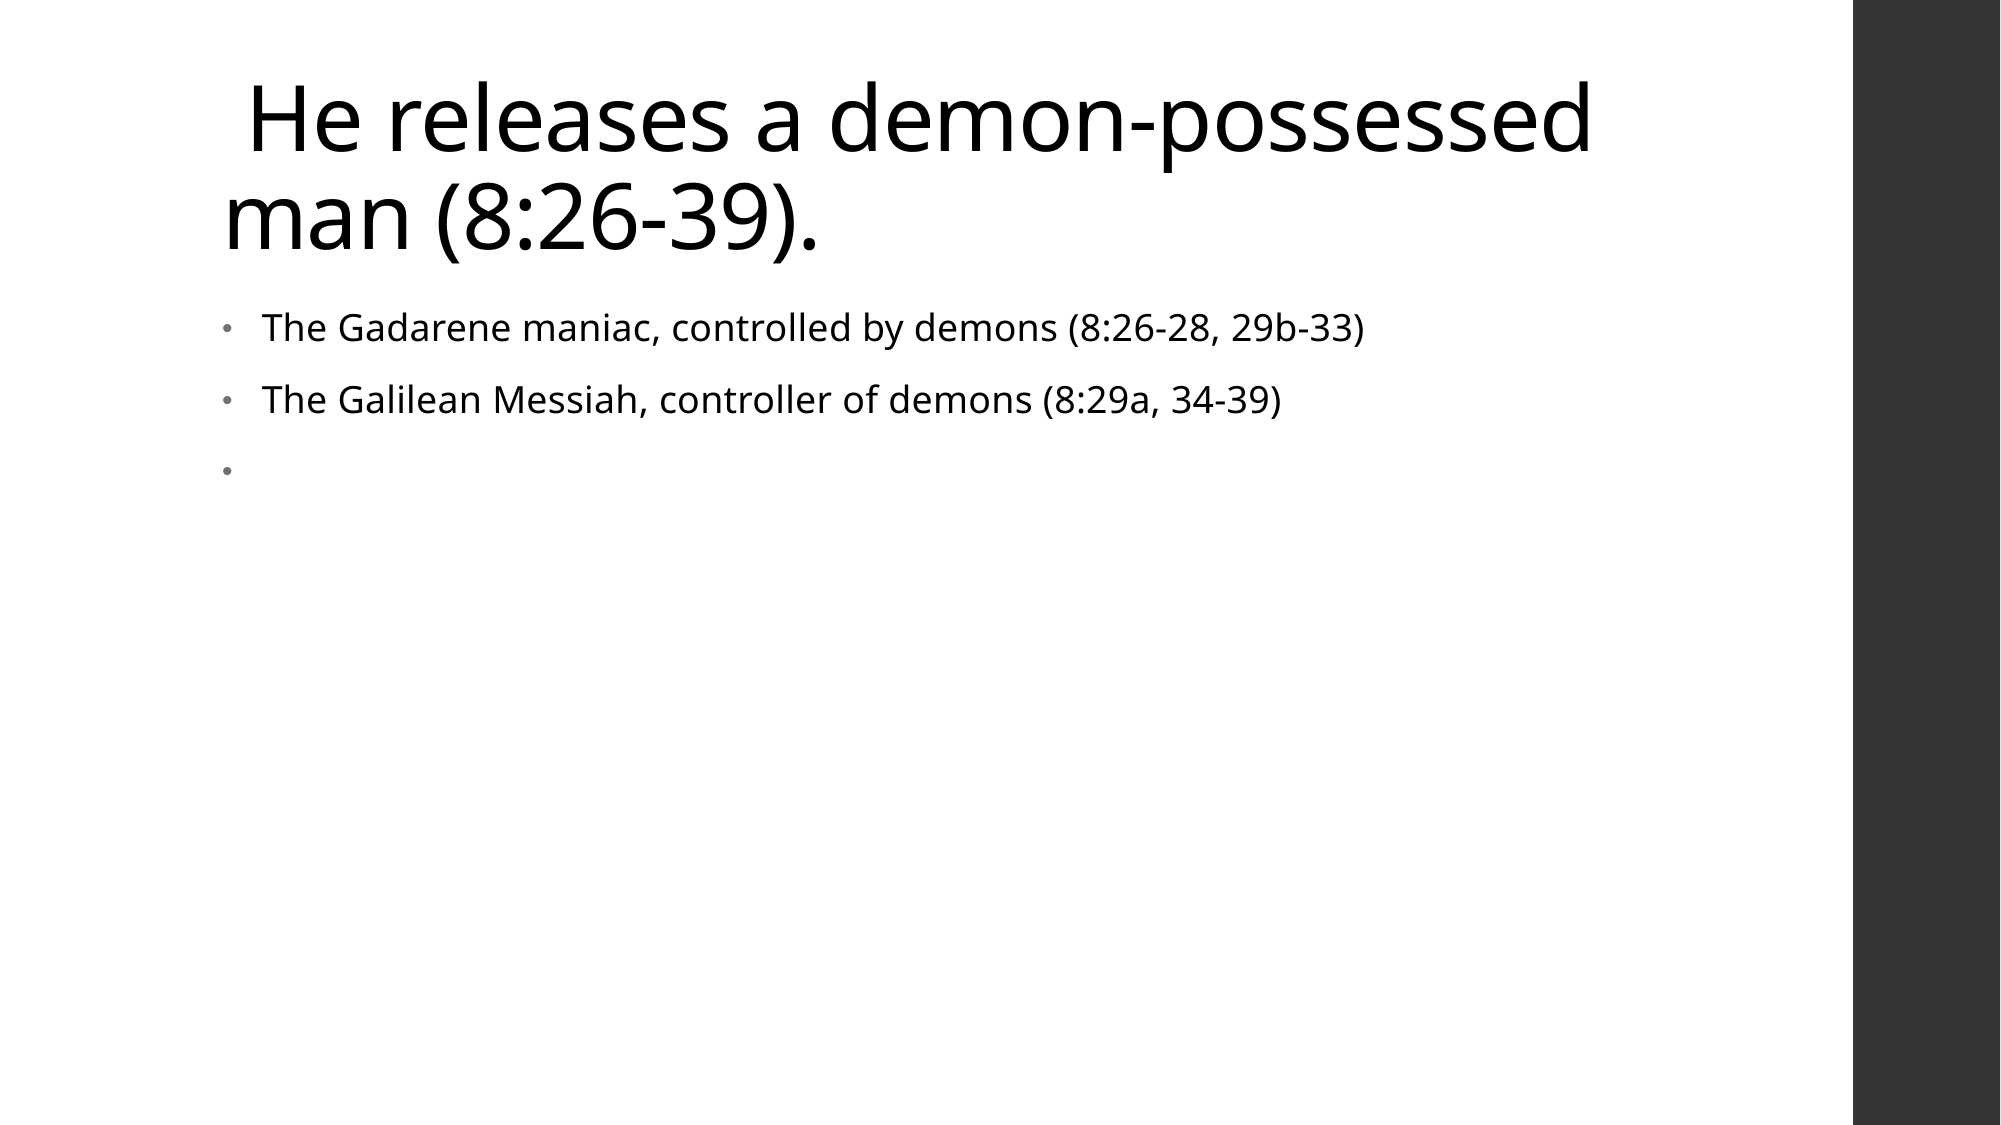

# He releases a demon-possessed man (8:26-39).
 The Gadarene maniac, controlled by demons (8:26-28, 29b-33)
 The Galilean Messiah, controller of demons (8:29a, 34-39)